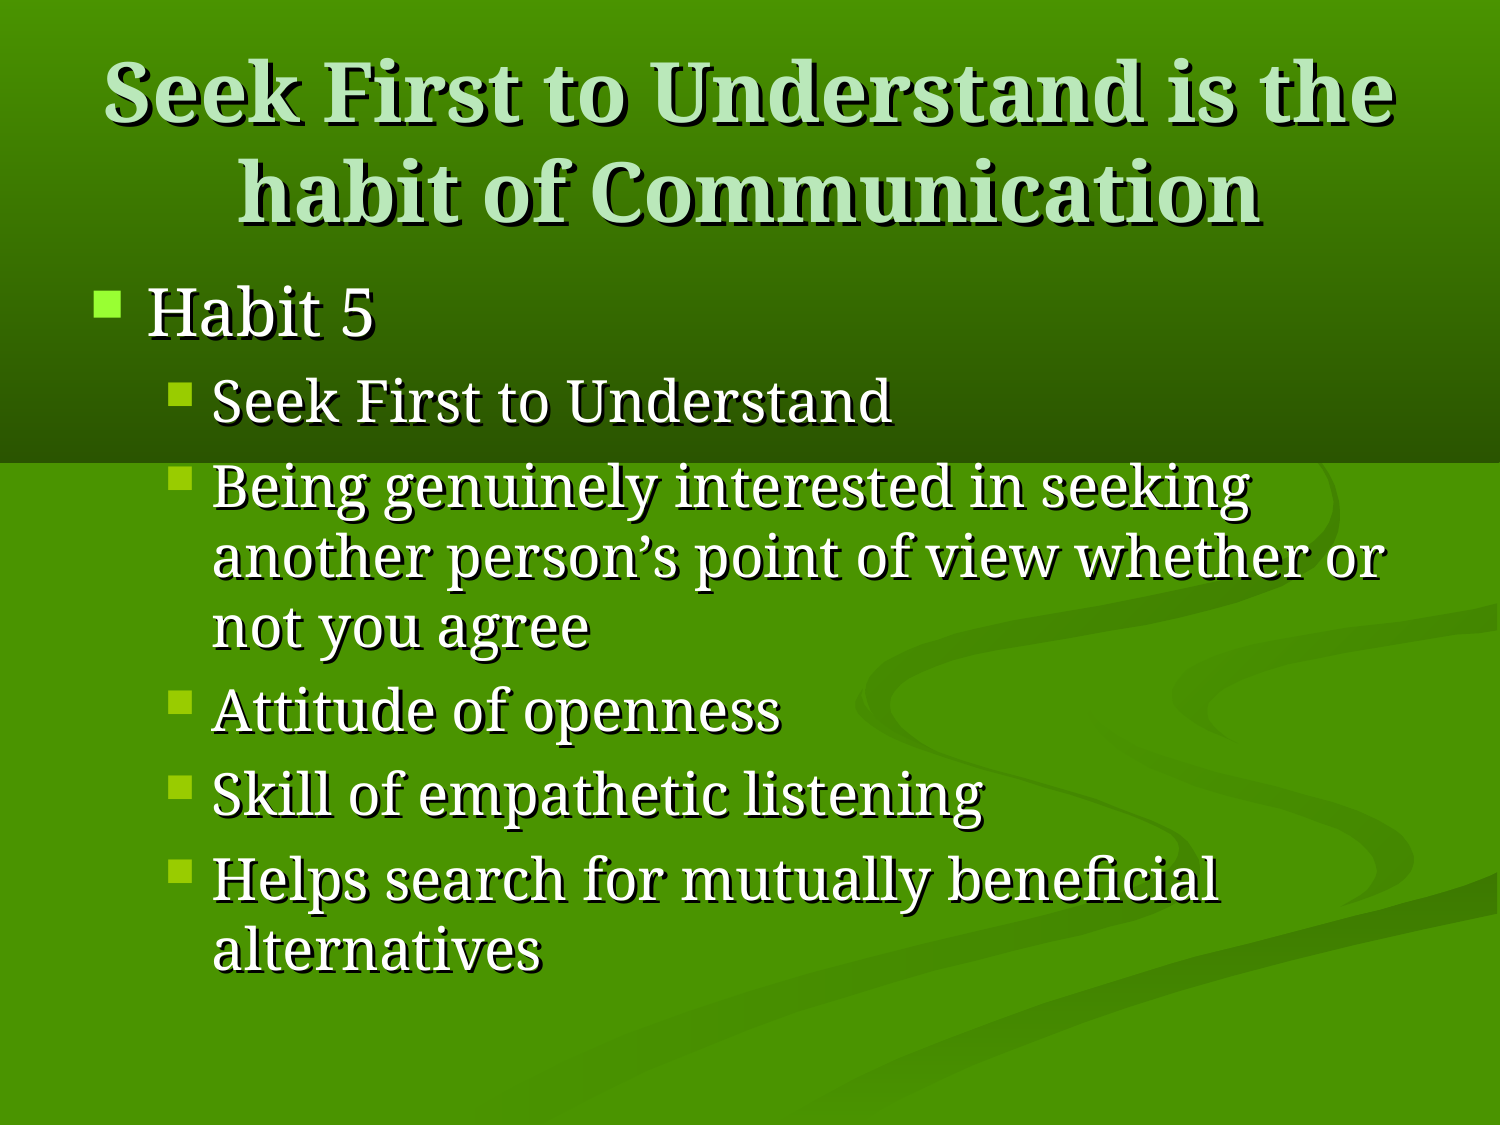

# Seek First to Understand is the habit of Communication
Habit 5
Seek First to Understand
Being genuinely interested in seeking another person’s point of view whether or not you agree
Attitude of openness
Skill of empathetic listening
Helps search for mutually beneficial alternatives